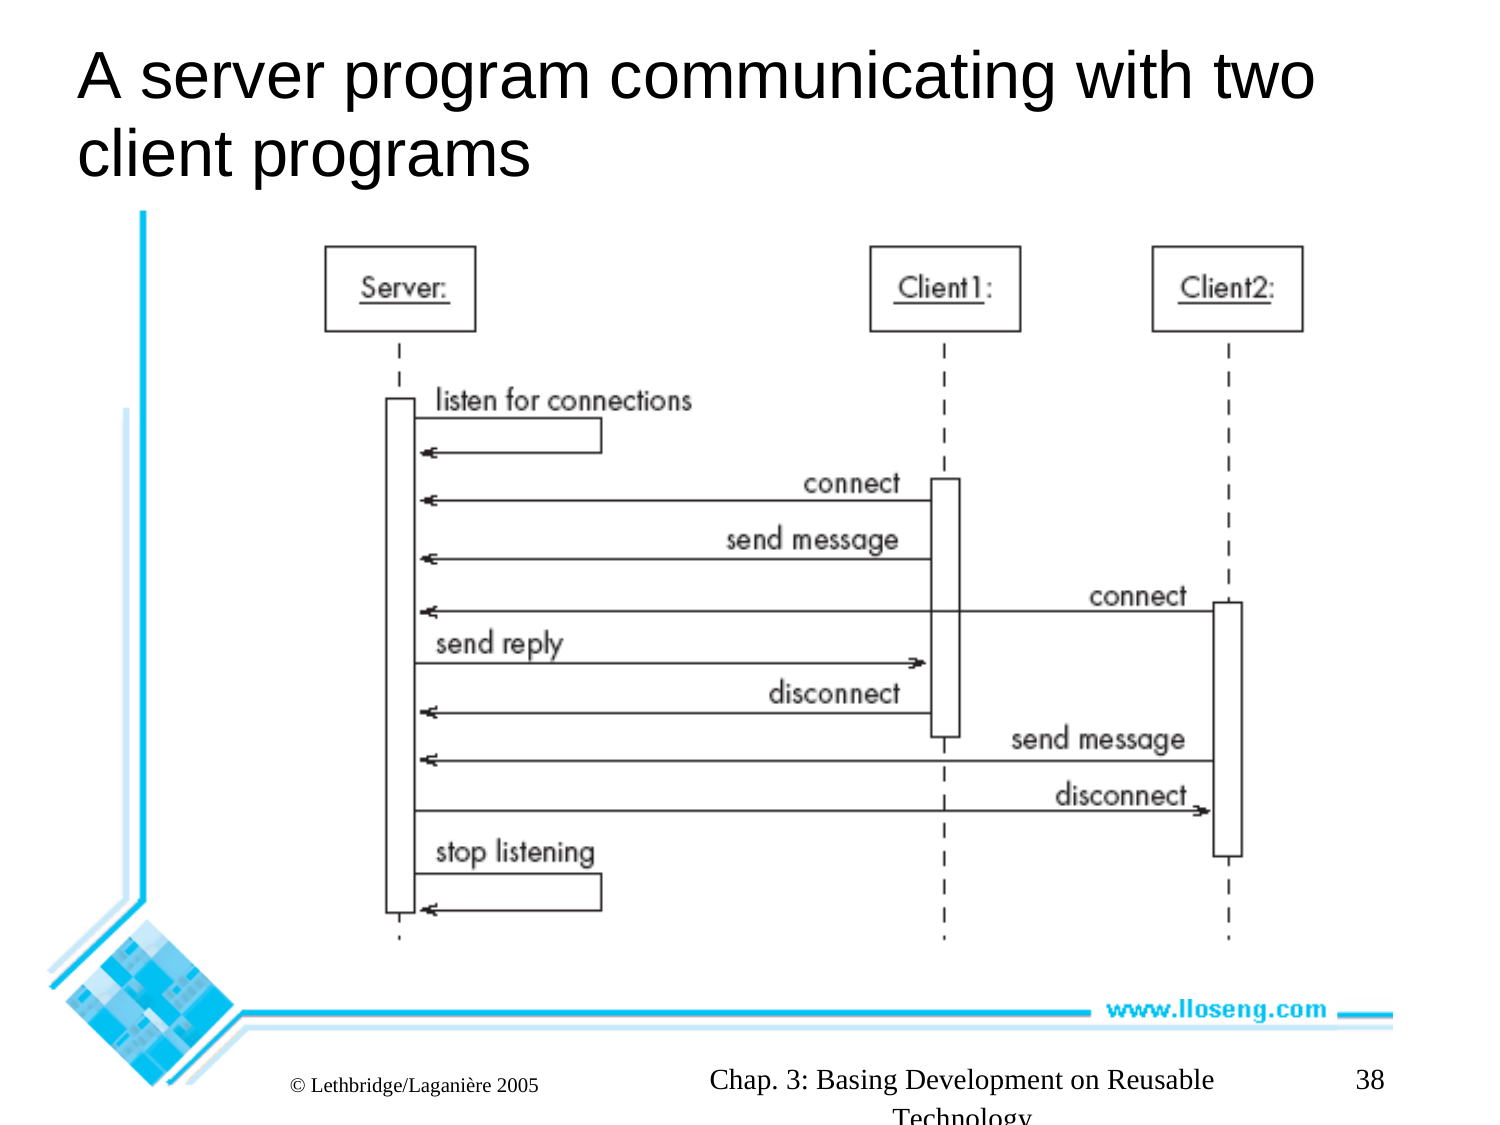

# A server program communicating with two client programs
Chap. 3: Basing Development on Reusable Technology
© Lethbridge/Laganière 2005